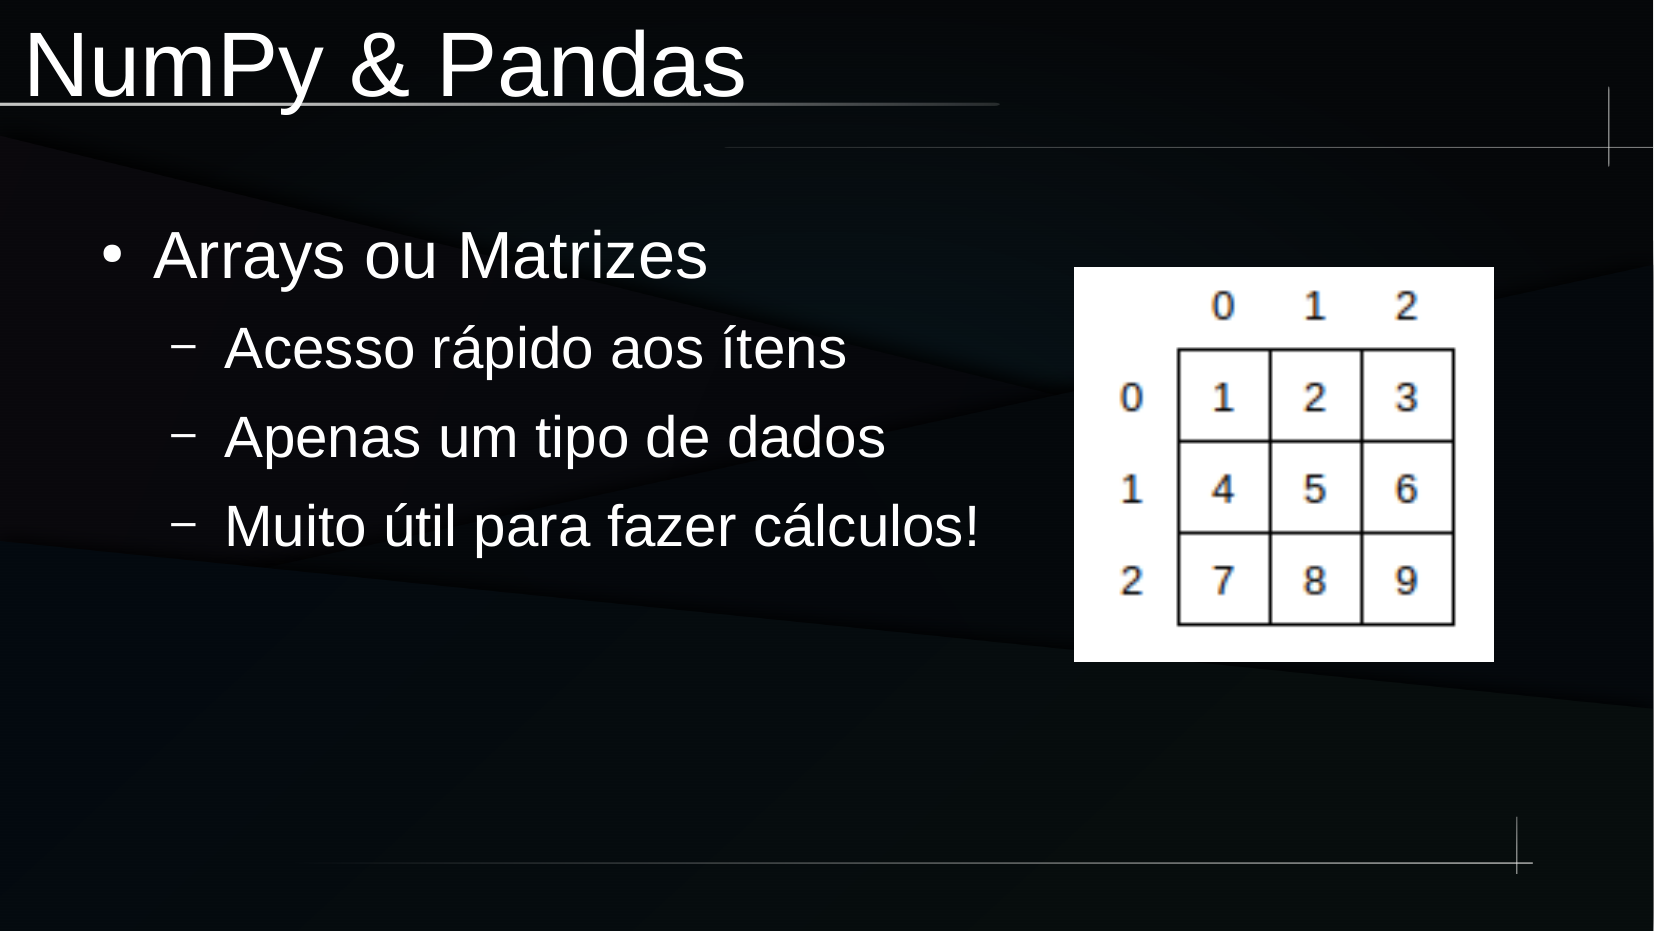

# NumPy & Pandas
Arrays ou Matrizes
Acesso rápido aos ítens
Apenas um tipo de dados
Muito útil para fazer cálculos!